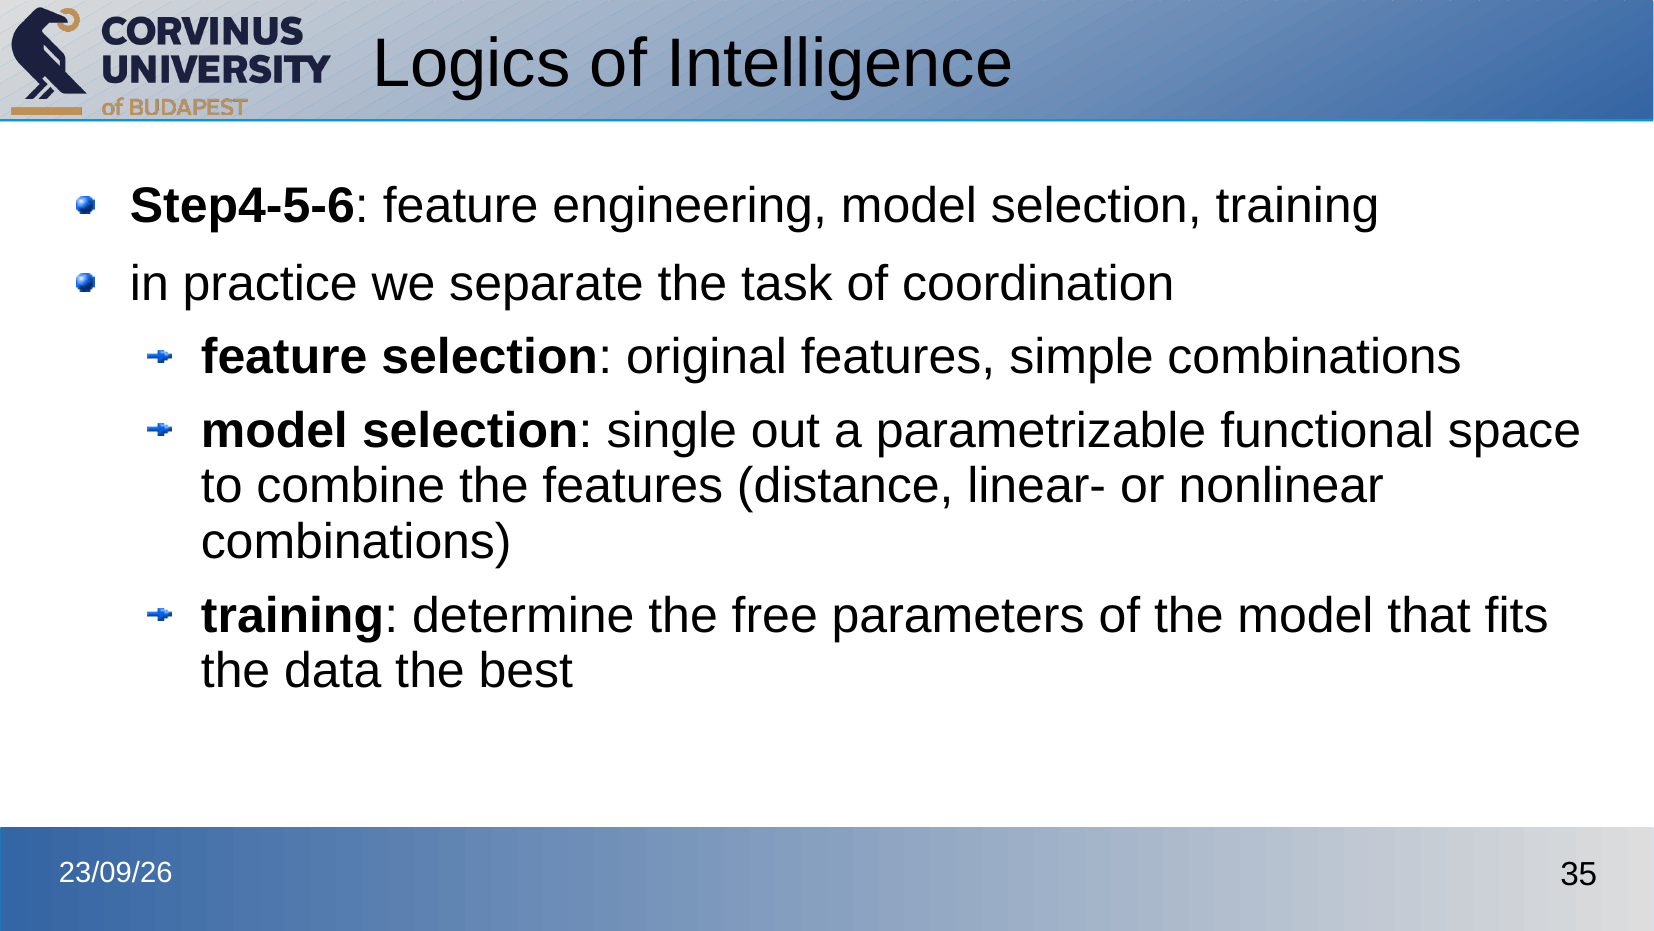

# Logics of Intelligence
Step4-5-6: feature engineering, model selection, training
in practice we separate the task of coordination
feature selection: original features, simple combinations
model selection: single out a parametrizable functional space to combine the features (distance, linear- or nonlinear combinations)
training: determine the free parameters of the model that fits the data the best